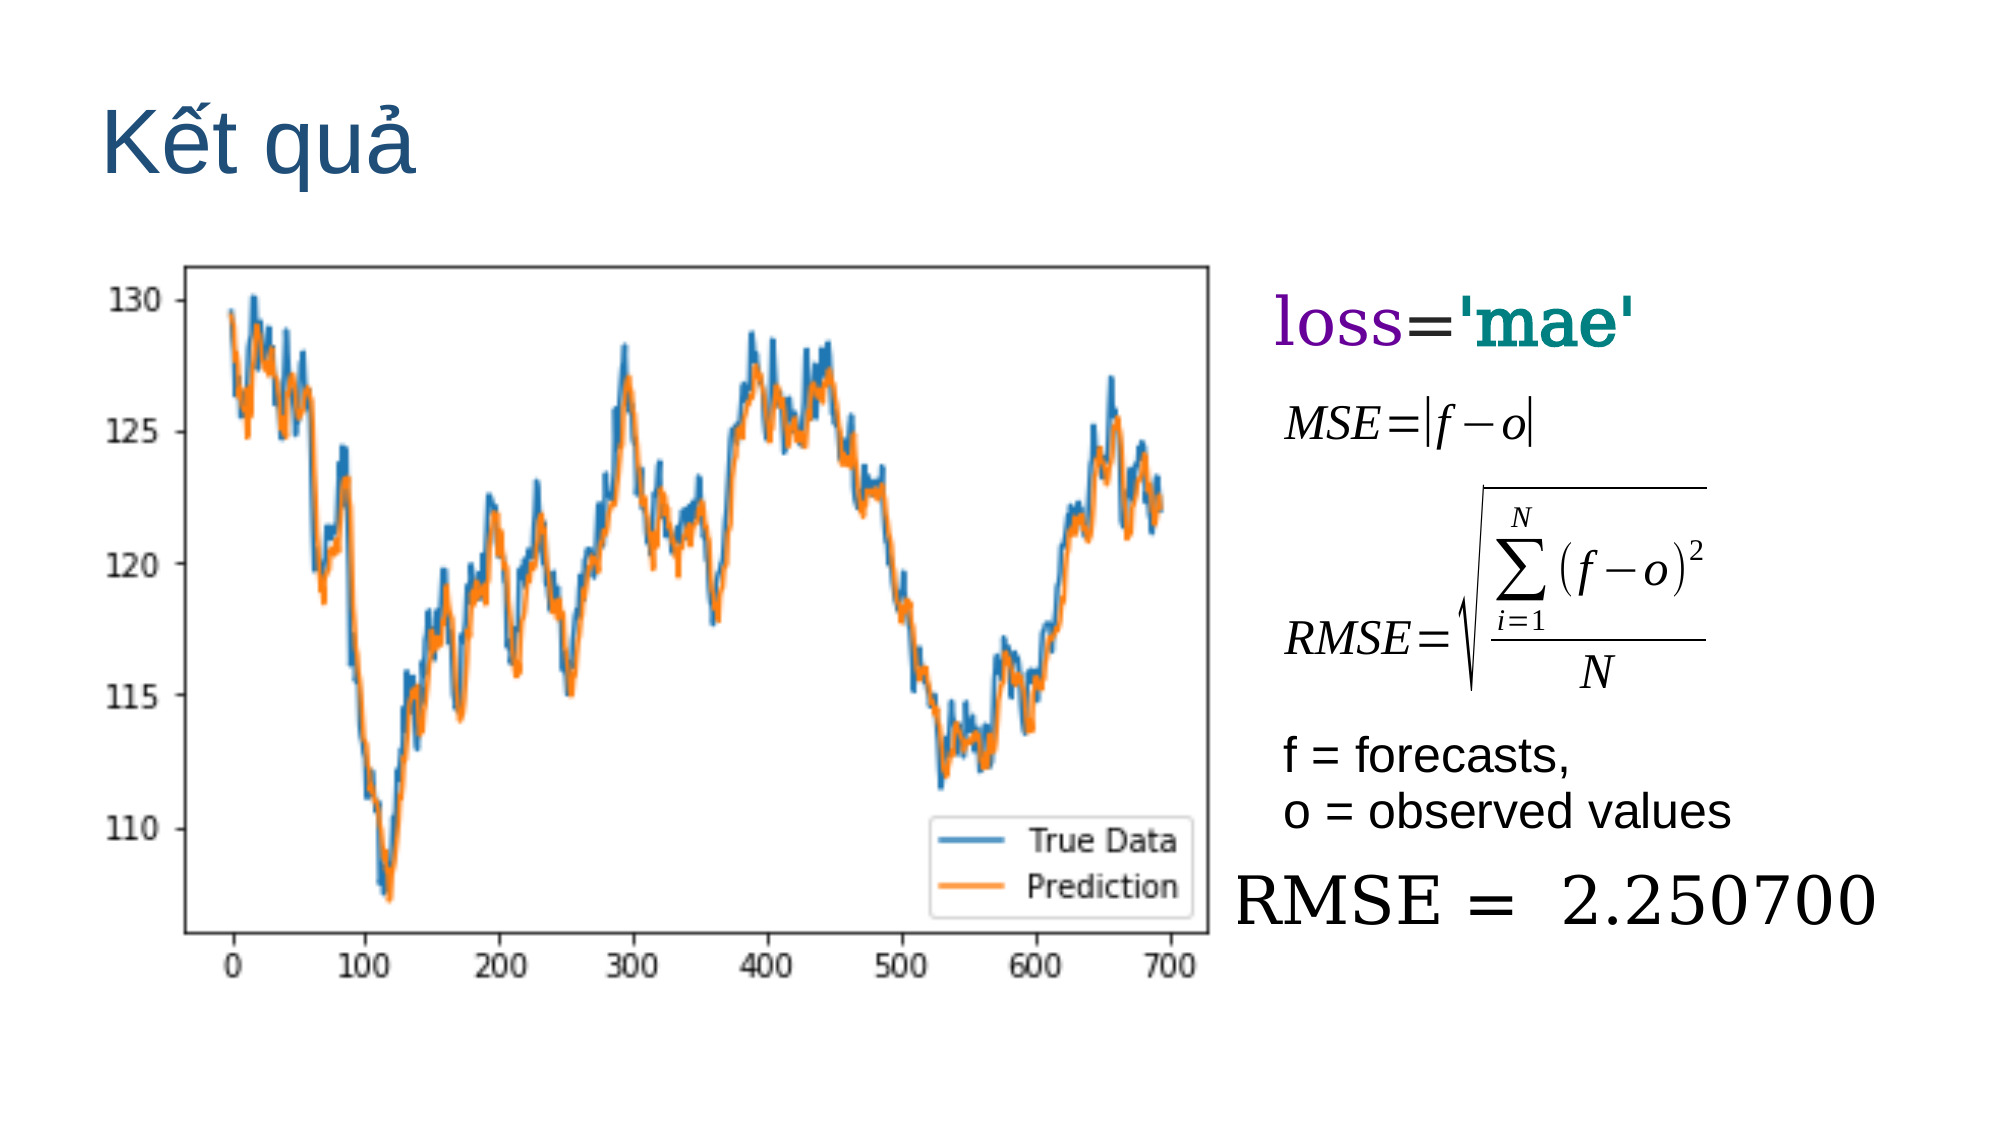

# Kết quả
loss='mae'
f = forecasts,
o = observed values
RMSE = 2.250700